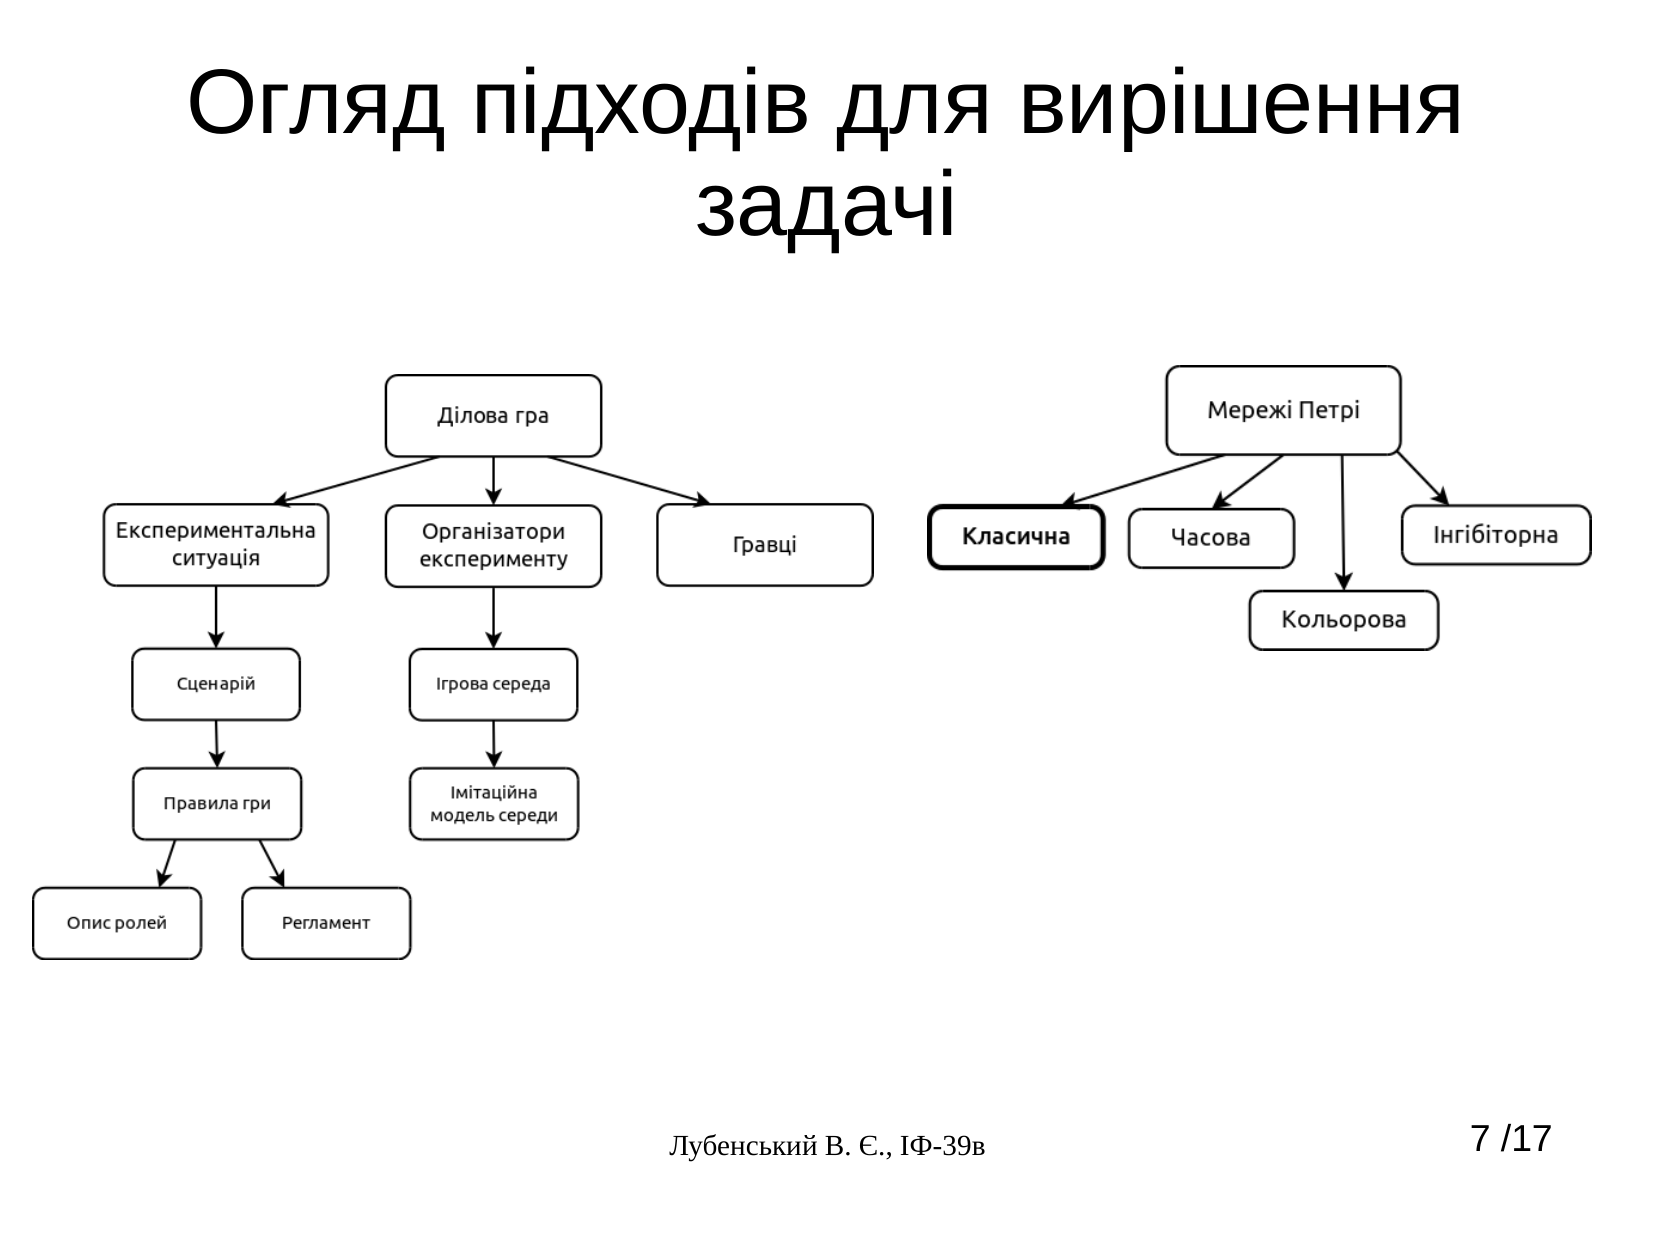

# Огляд підходів для вирішення задачі
17
Лубенський В. Є., ІФ-39в